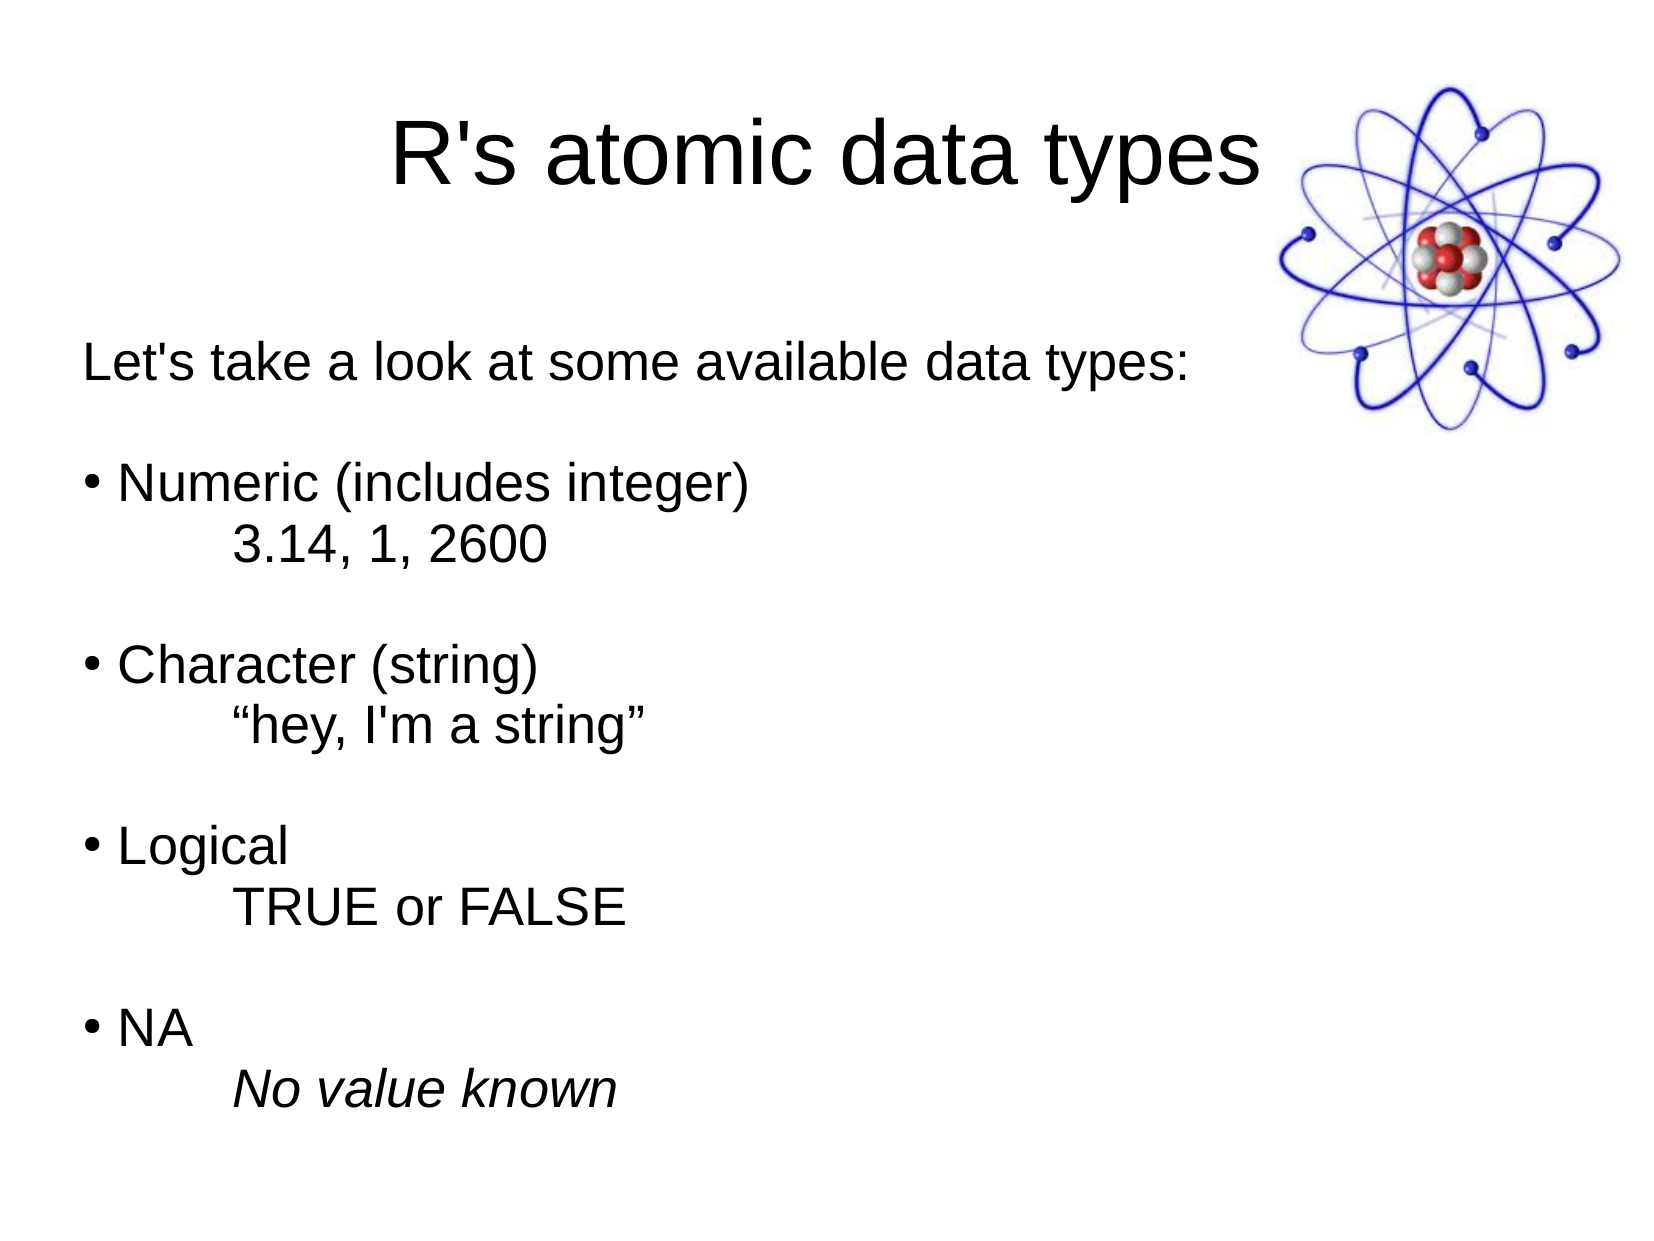

# R's atomic data types
Let's take a look at some available data types:
Numeric (includes integer)
		3.14, 1, 2600
Character (string)
		“hey, I'm a string”
Logical
		TRUE or FALSE
NA
		No value known